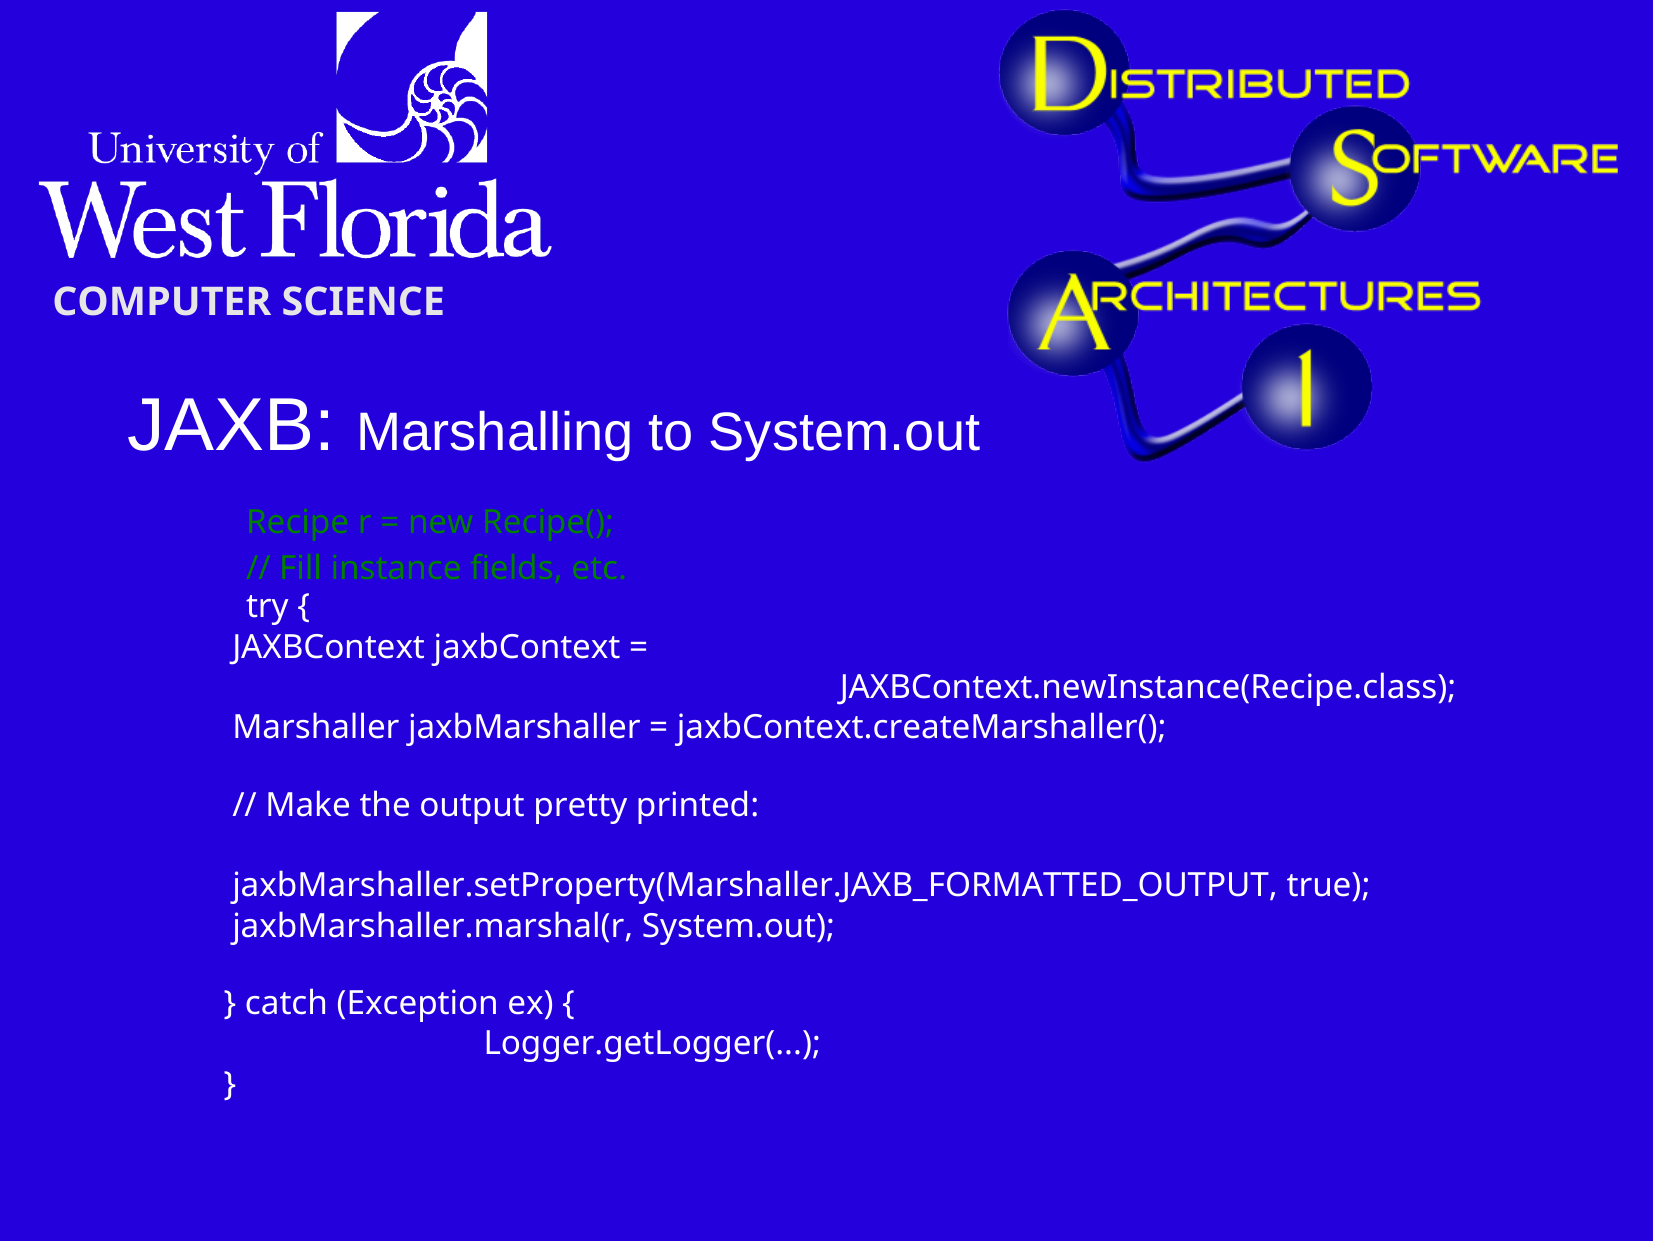

COMPUTER SCIENCE
JAXB: Marshalling to System.out
	Recipe r = new Recipe();
	// Fill instance fields, etc.
	try {
 JAXBContext jaxbContext =
						JAXBContext.newInstance(Recipe.class);
 Marshaller jaxbMarshaller = jaxbContext.createMarshaller();
 // Make the output pretty printed:
 jaxbMarshaller.setProperty(Marshaller.JAXB_FORMATTED_OUTPUT, true);
 jaxbMarshaller.marshal(r, System.out);
 } catch (Exception ex) {
			Logger.getLogger(...);
 }